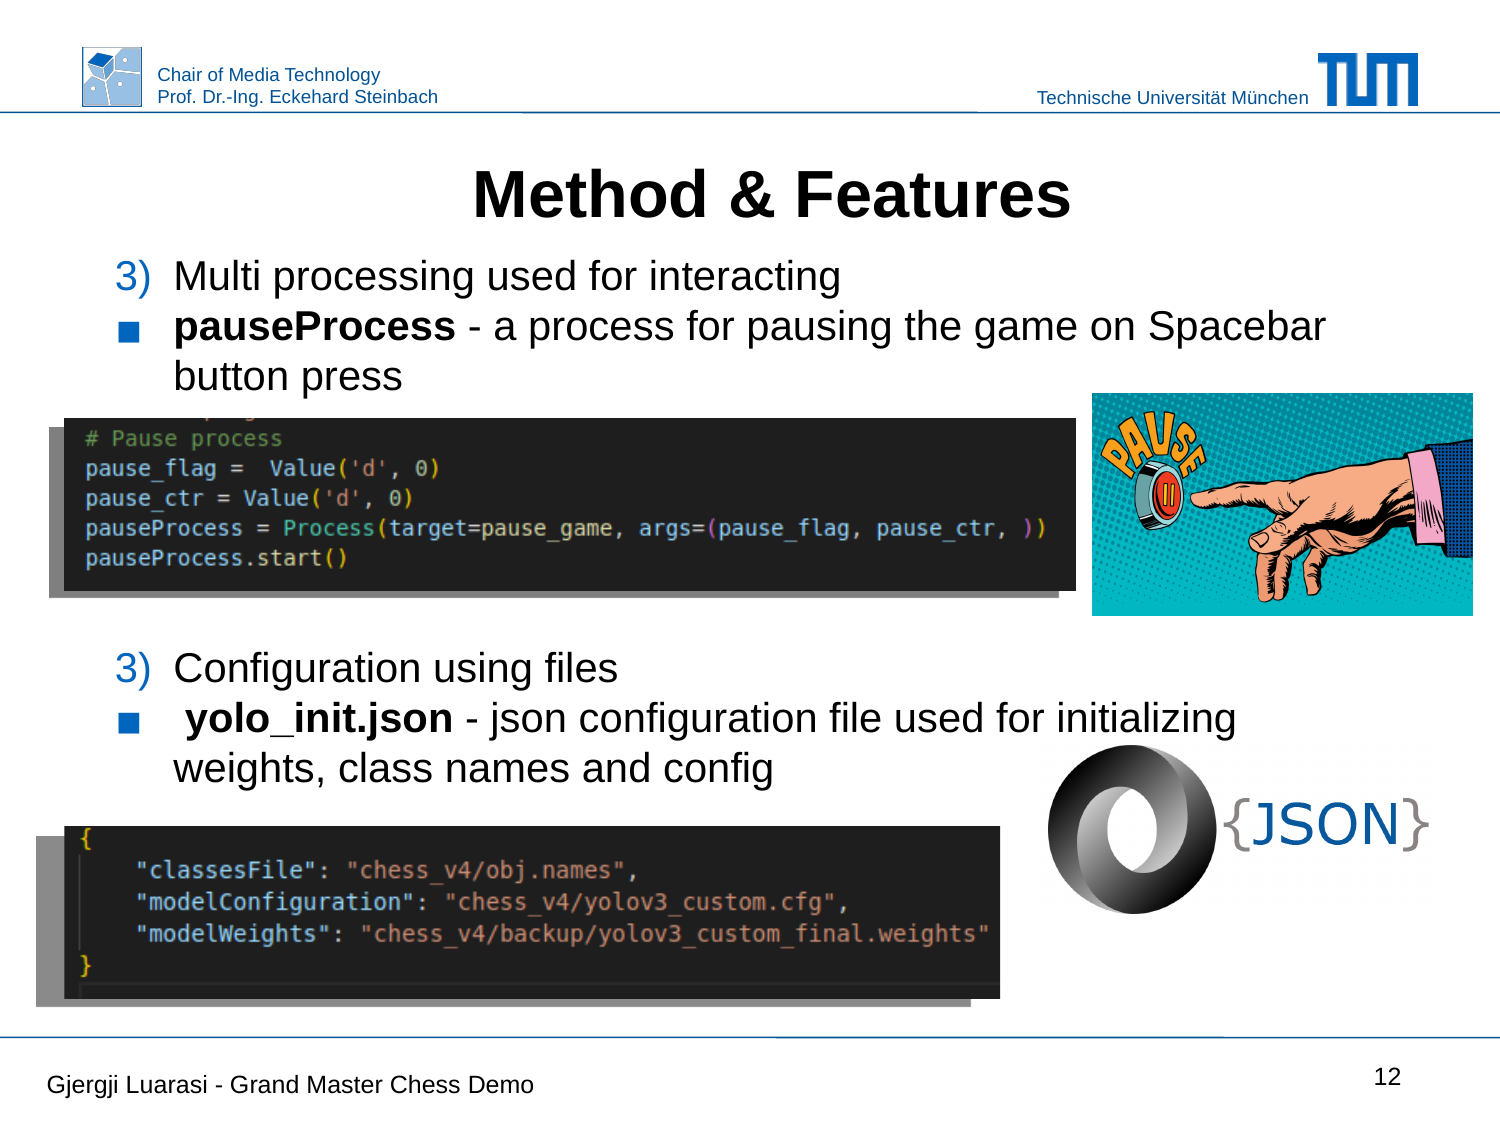

Method & Features
# Multi processing used for interacting
pauseProcess - a process for pausing the game on Spacebar button press
Configuration using files
 yolo_init.json - json configuration file used for initializing weights, class names and config
Gjergji Luarasi - Grand Master Chess Demo